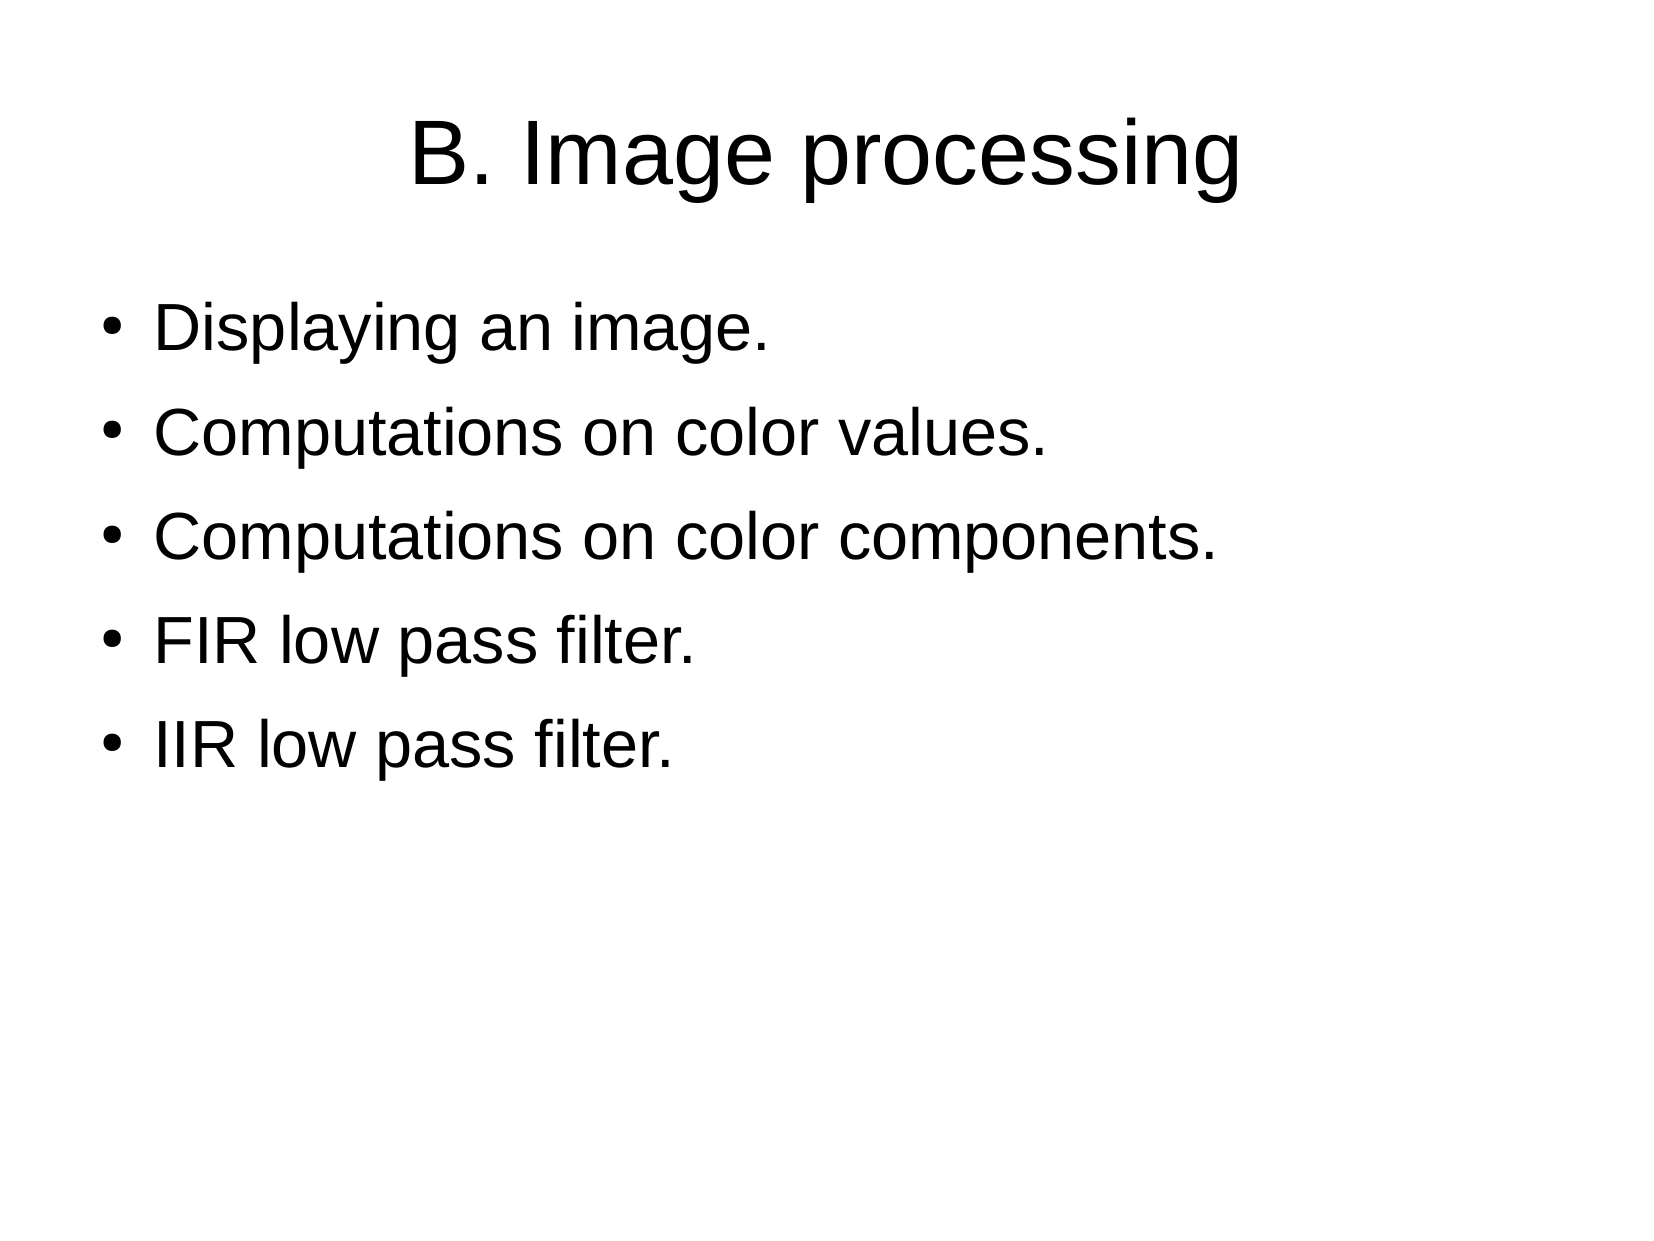

# B. Image processing
Displaying an image.
Computations on color values.
Computations on color components.
FIR low pass filter.
IIR low pass filter.